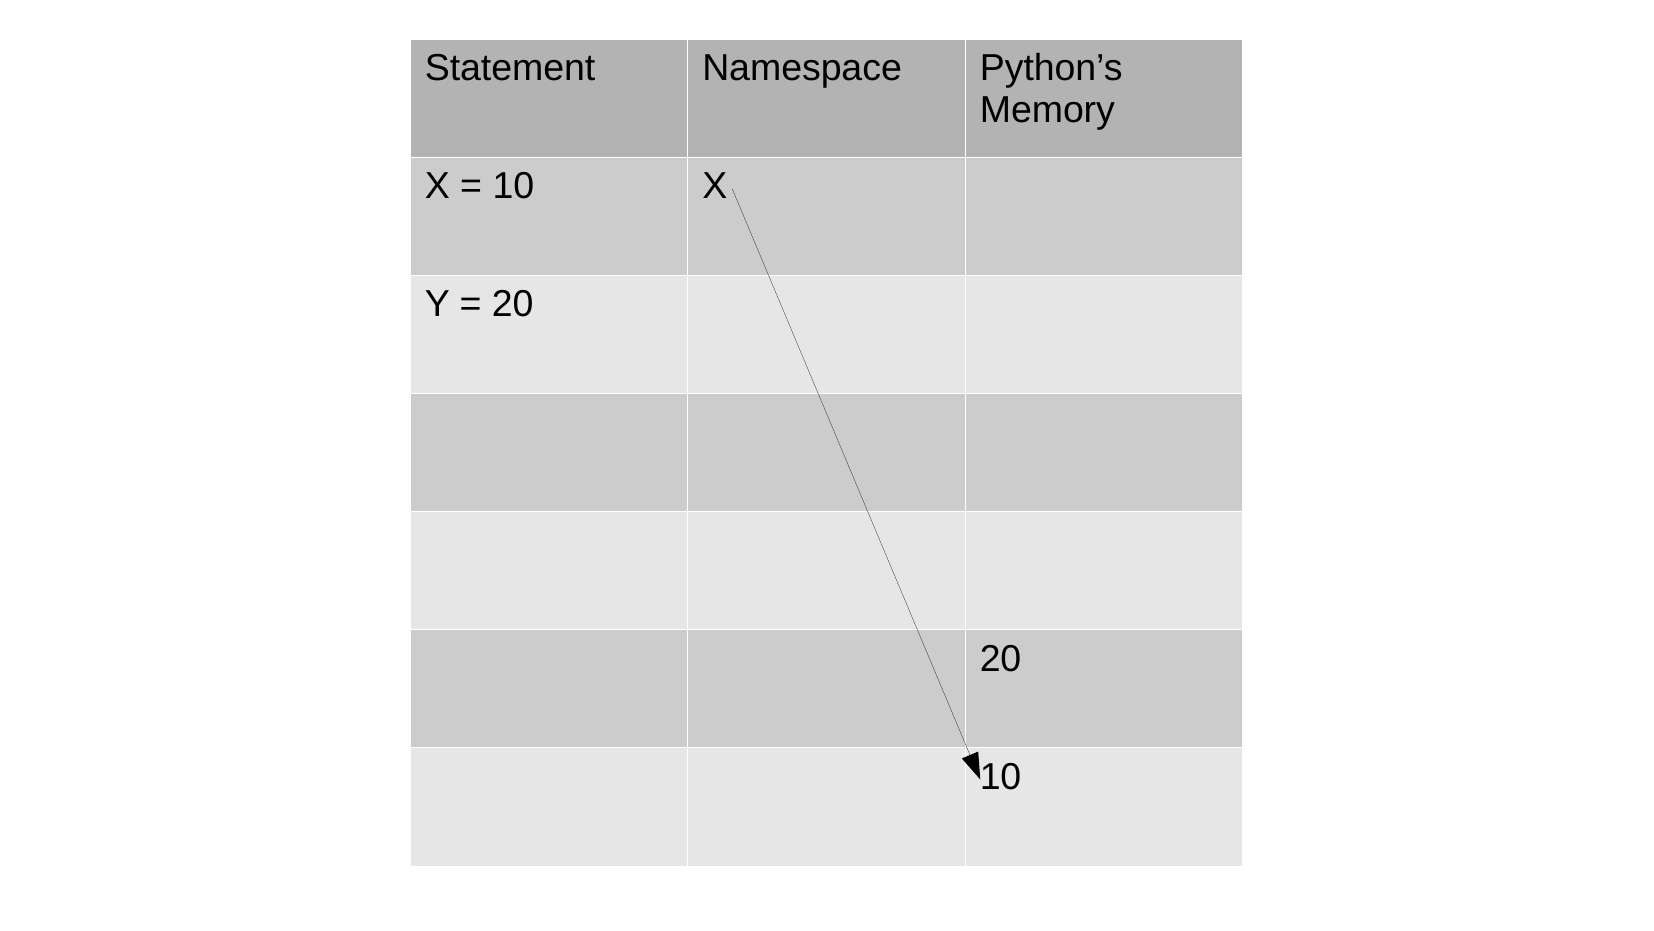

| Statement | Namespace | Python’s Memory |
| --- | --- | --- |
| X = 10 | X | |
| Y = 20 | | |
| | | |
| | | |
| | | 20 |
| | | 10 |